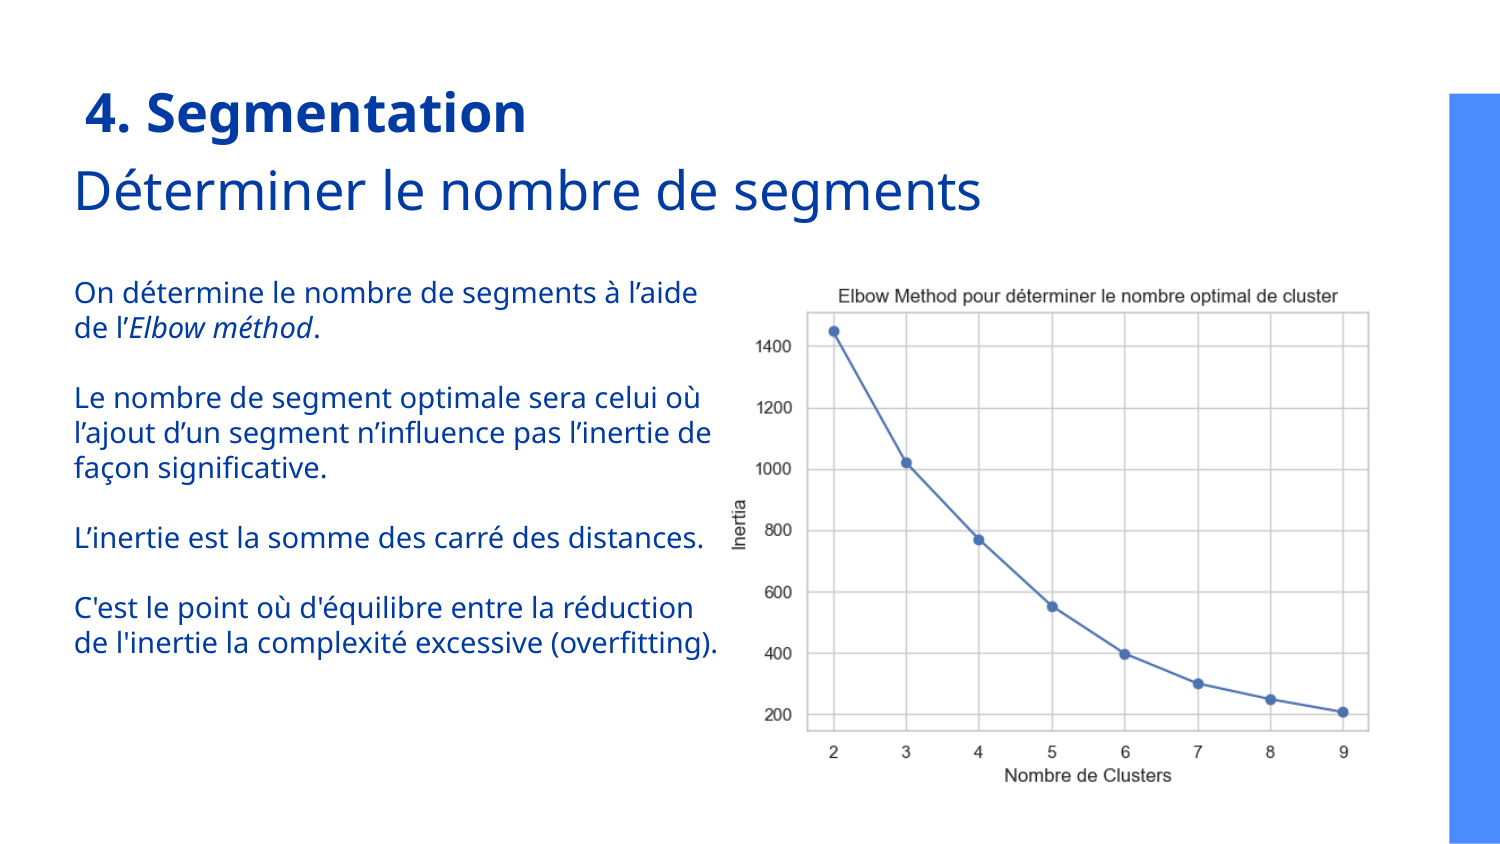

# 4. Segmentation
Déterminer le nombre de segments
On détermine le nombre de segments à l’aide de l’Elbow méthod.
Le nombre de segment optimale sera celui où l’ajout d’un segment n’influence pas l’inertie de façon significative.
L’inertie est la somme des carré des distances.
C'est le point où d'équilibre entre la réduction de l'inertie la complexité excessive (overfitting).